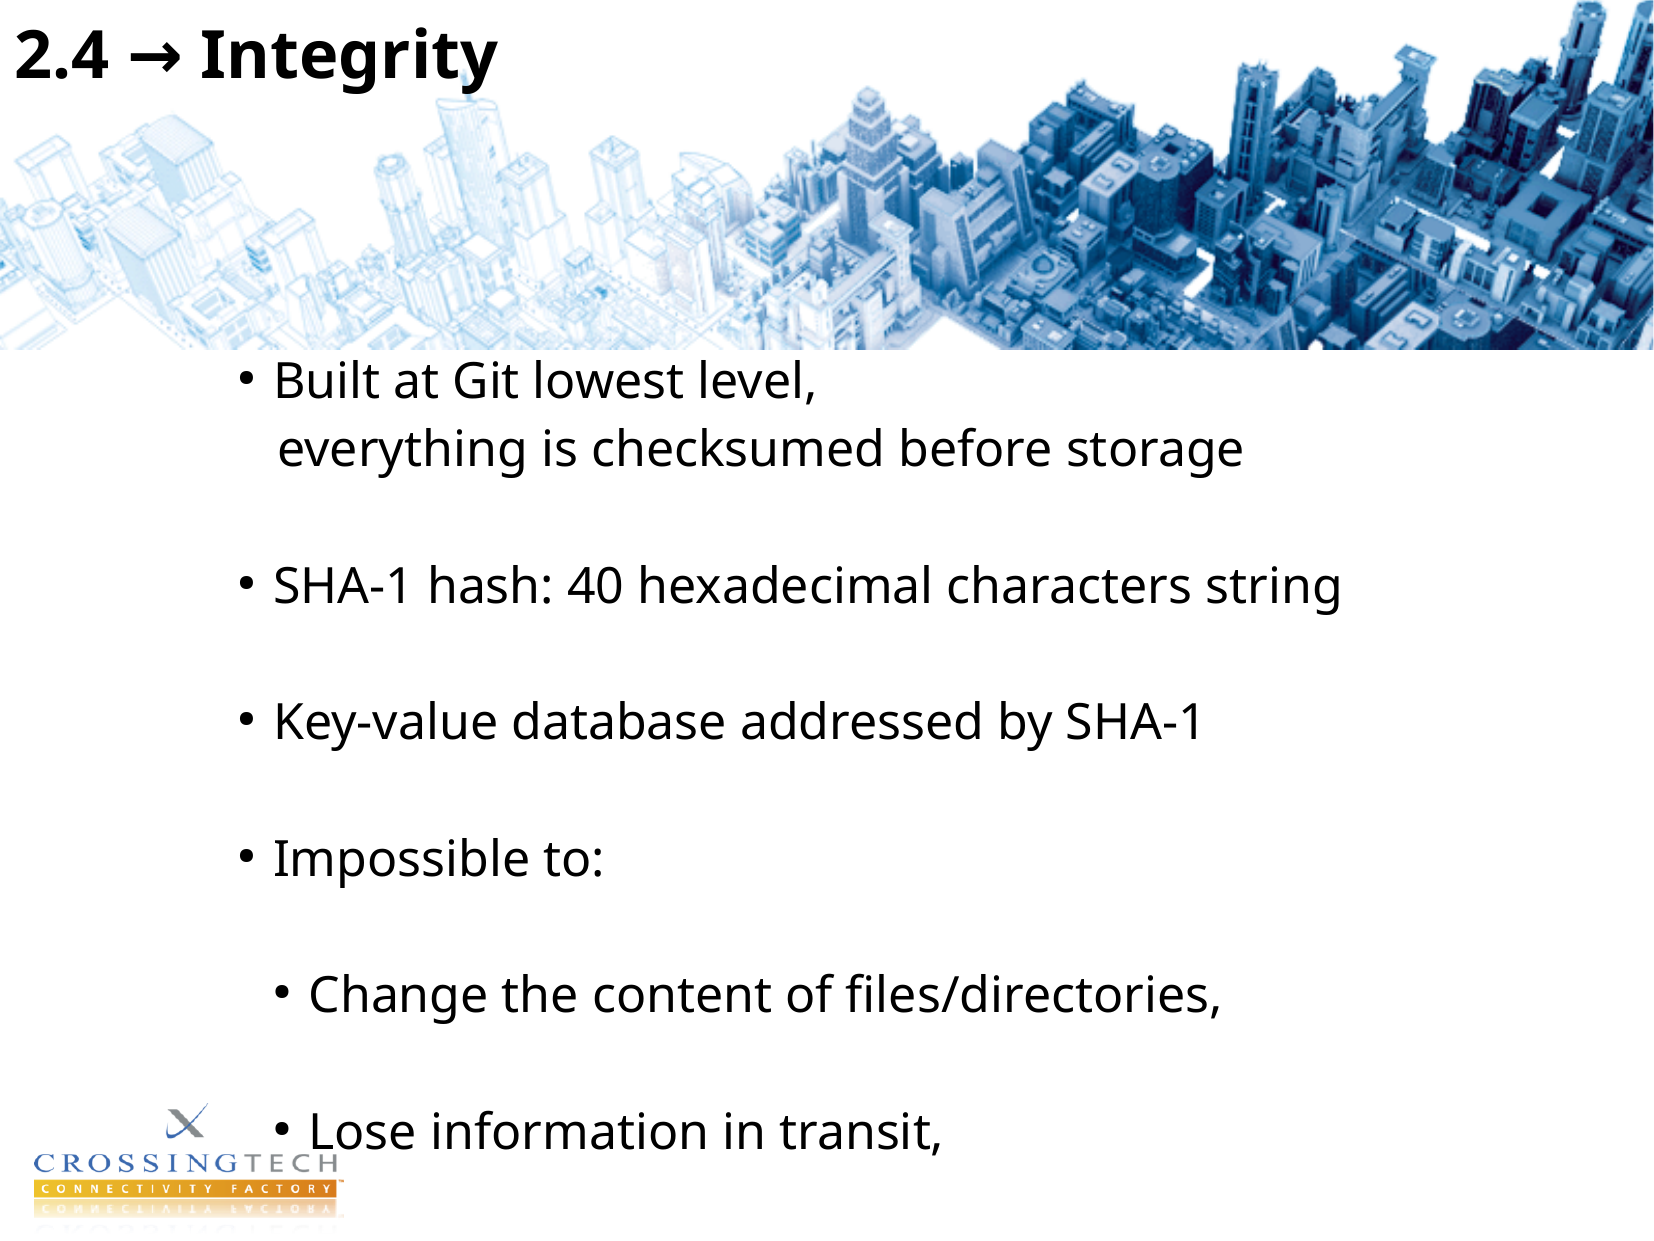

2.4 → Integrity
Built at Git lowest level,
	everything is checksumed before storage
SHA-1 hash: 40 hexadecimal characters string
Key-value database addressed by SHA-1
Impossible to:
Change the content of files/directories,
Lose information in transit,
Corrupt